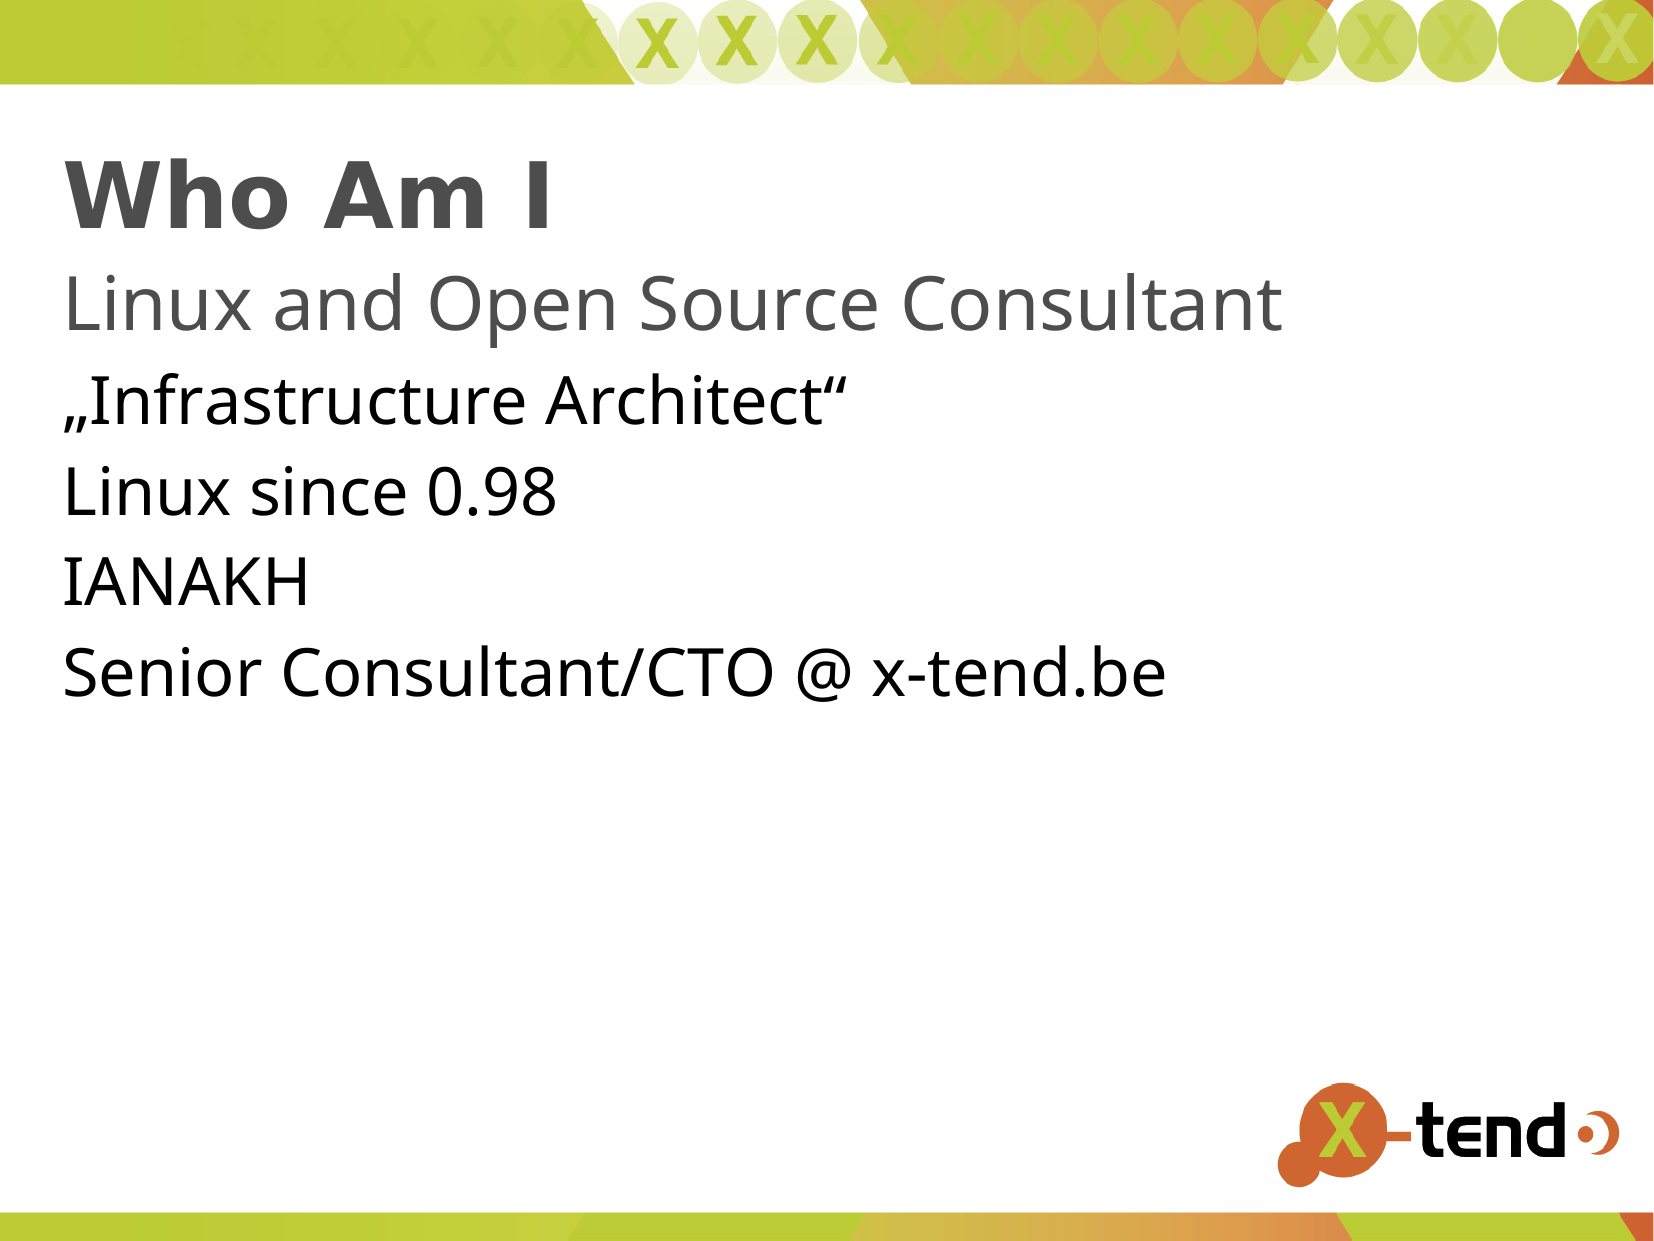

Who Am I
Linux and Open Source Consultant
„Infrastructure Architect“
Linux since 0.98
IANAKH
Senior Consultant/CTO @ x-tend.be
#